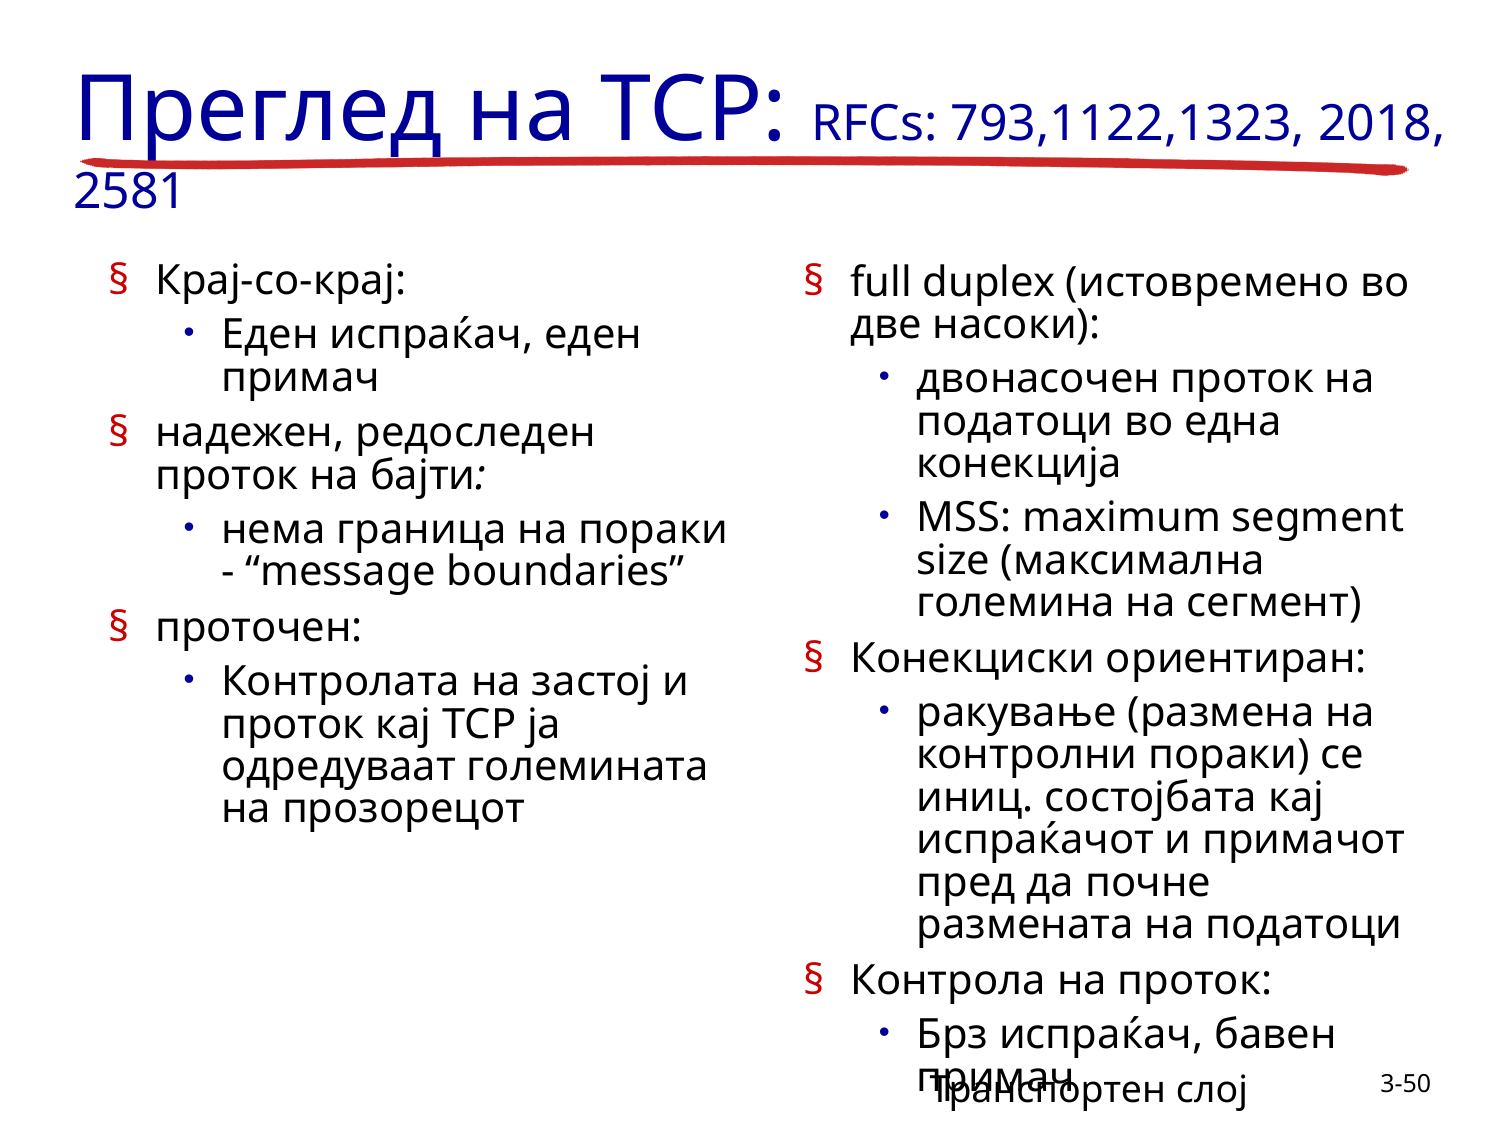

# Преглед на TCP: RFCs: 793,1122,1323, 2018, 2581
Крај-со-крај:
Еден испраќач, еден примач
надежен, редоследен проток на бајти:
нема граница на пораки - “message boundaries”
проточен:
Контролата на застој и проток кај TCP ја одредуваат големината на прозорецот
full duplex (истовремено во две насоки):
двонасочен проток на податоци во една конекција
MSS: maximum segment size (максимална големина на сегмент)
Конекциски ориентиран:
ракување (размена на контролни пораки) се иниц. состојбата кај испраќачот и примачот пред да почне размената на податоци
Контрола на проток:
Брз испраќач, бавен примач
Транспортен слој